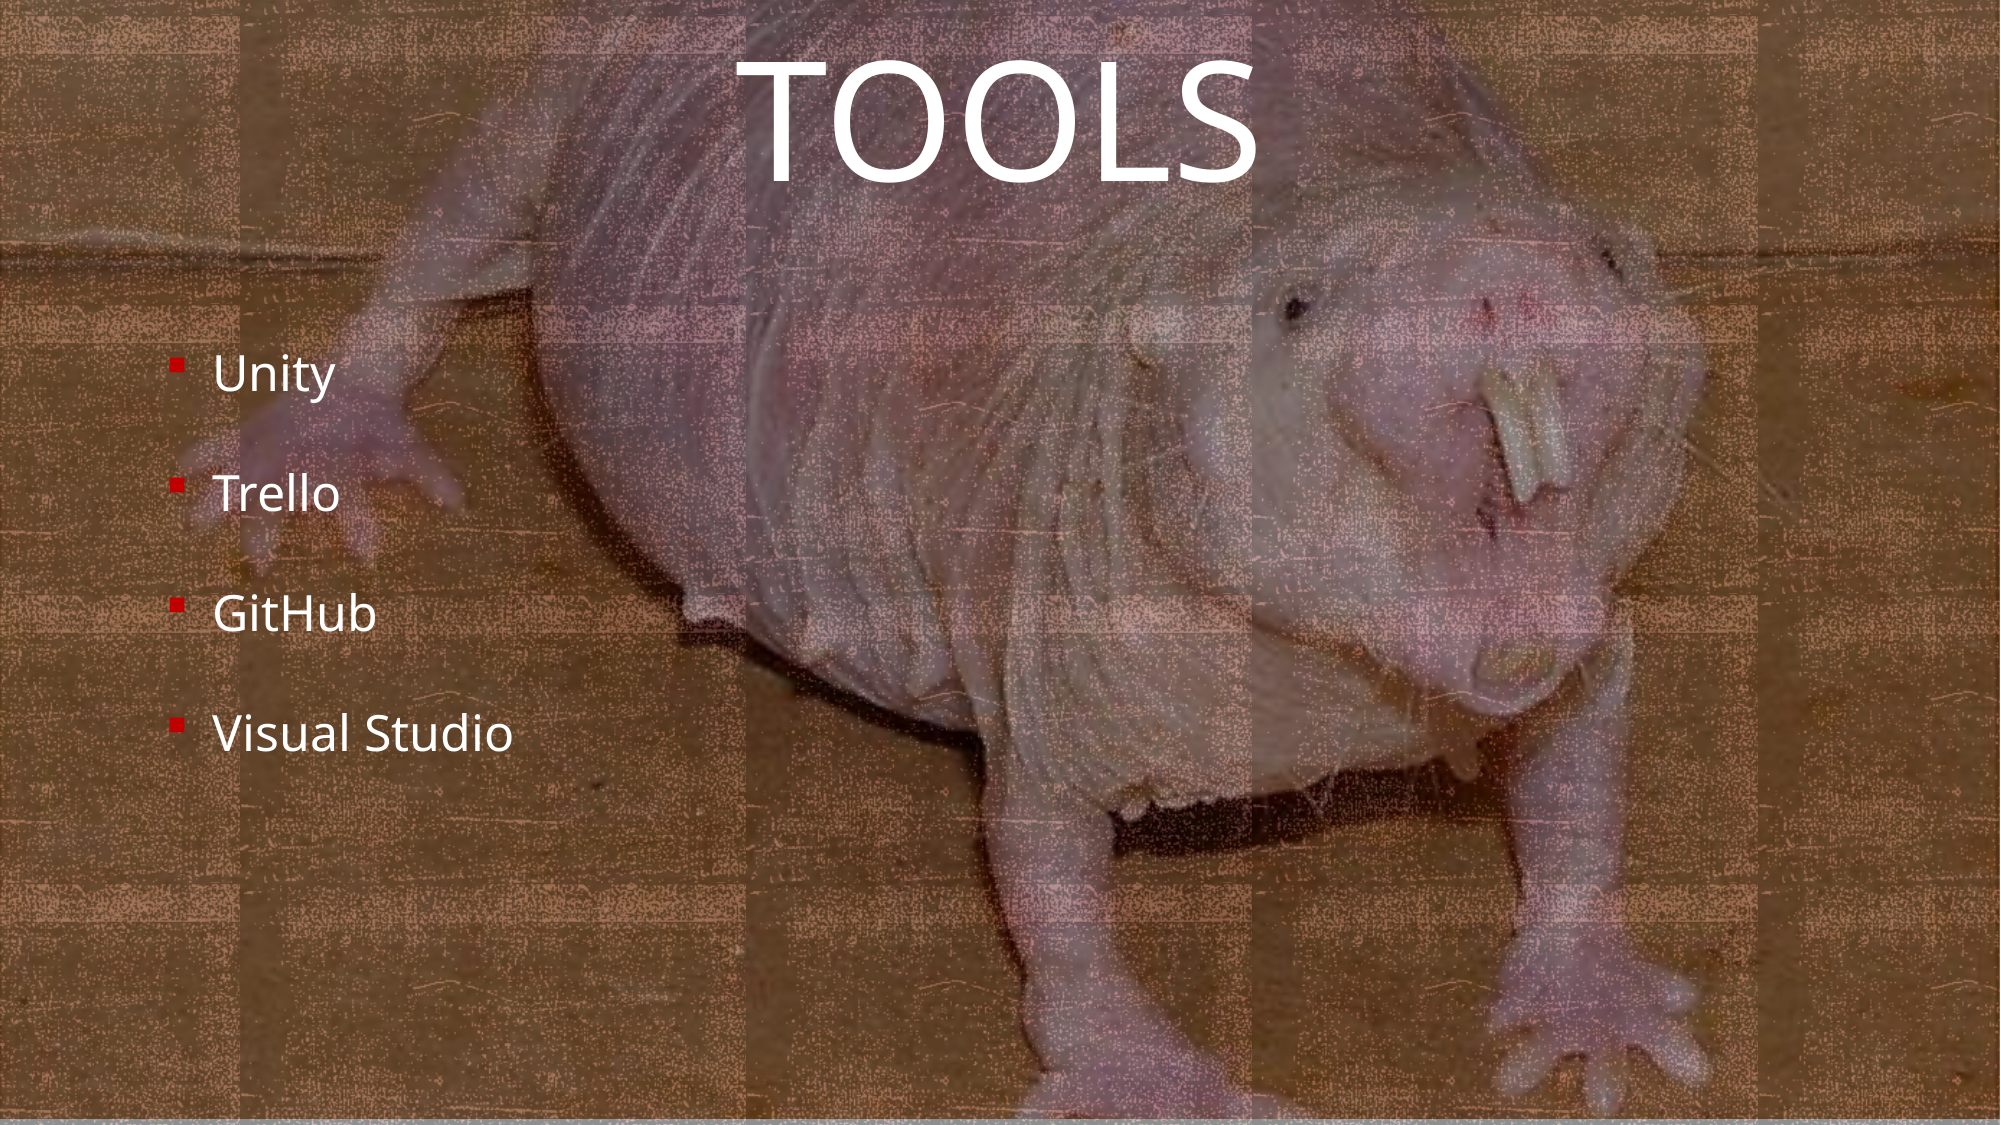

# Tools
Unity
Trello
GitHub
Visual Studio